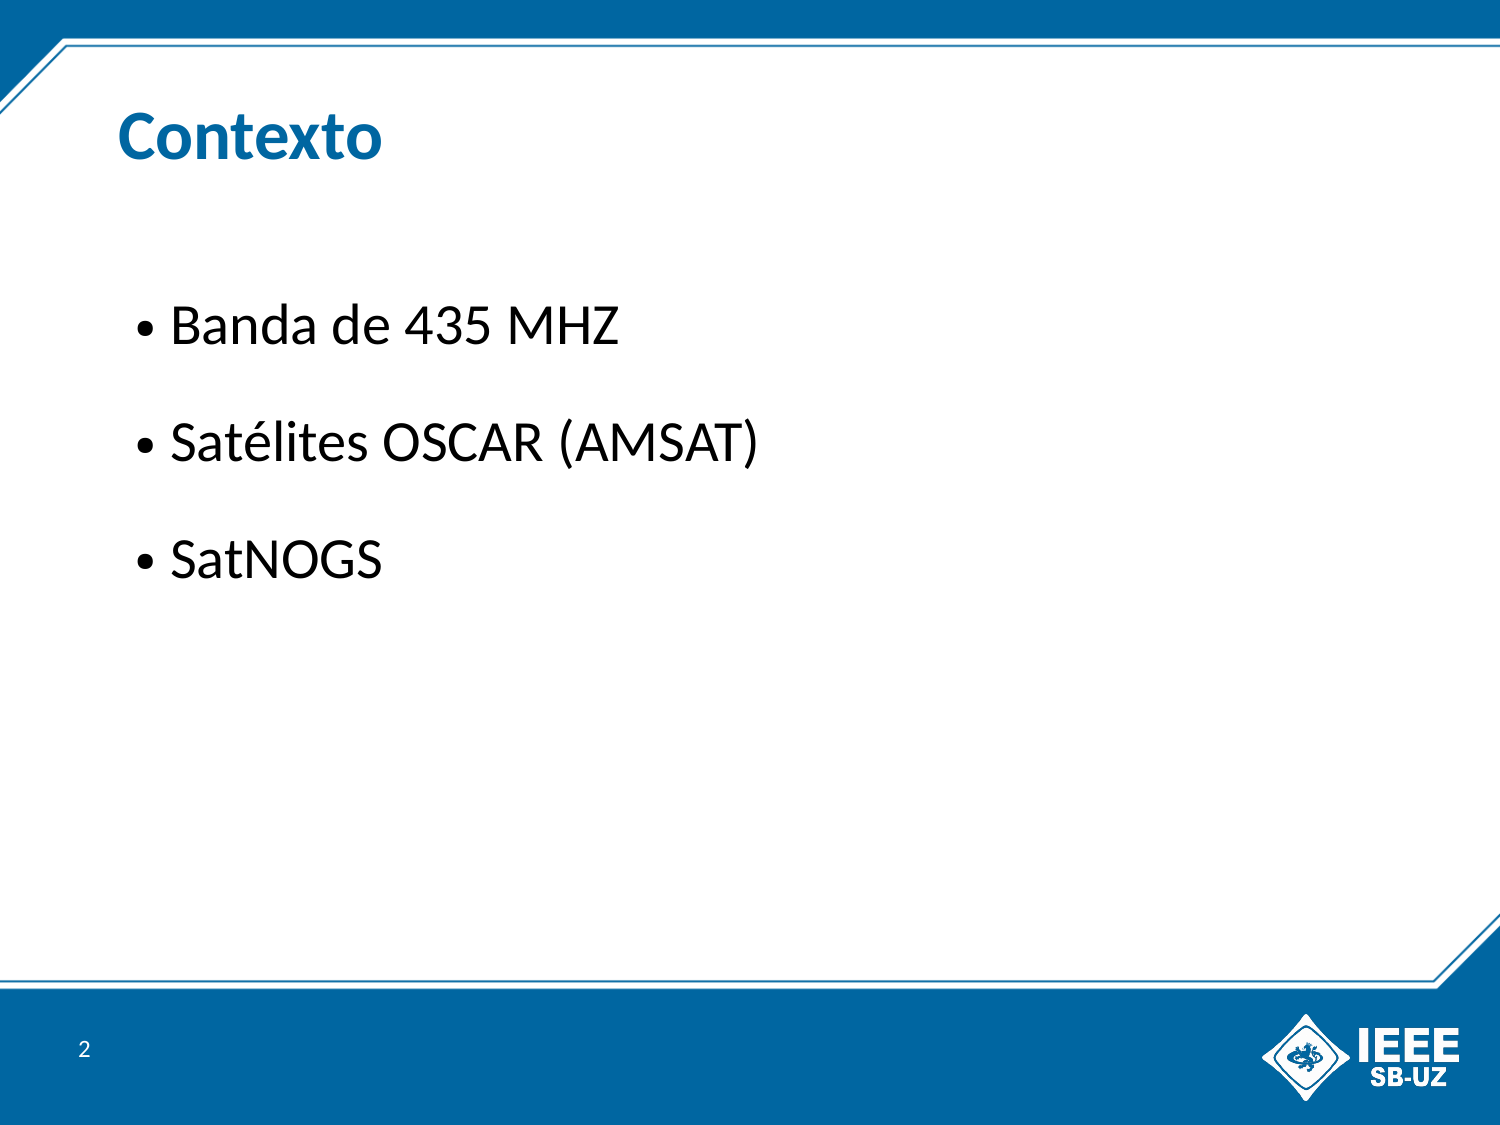

# Contexto
Banda de 435 MHZ
Satélites OSCAR (AMSAT)
SatNOGS